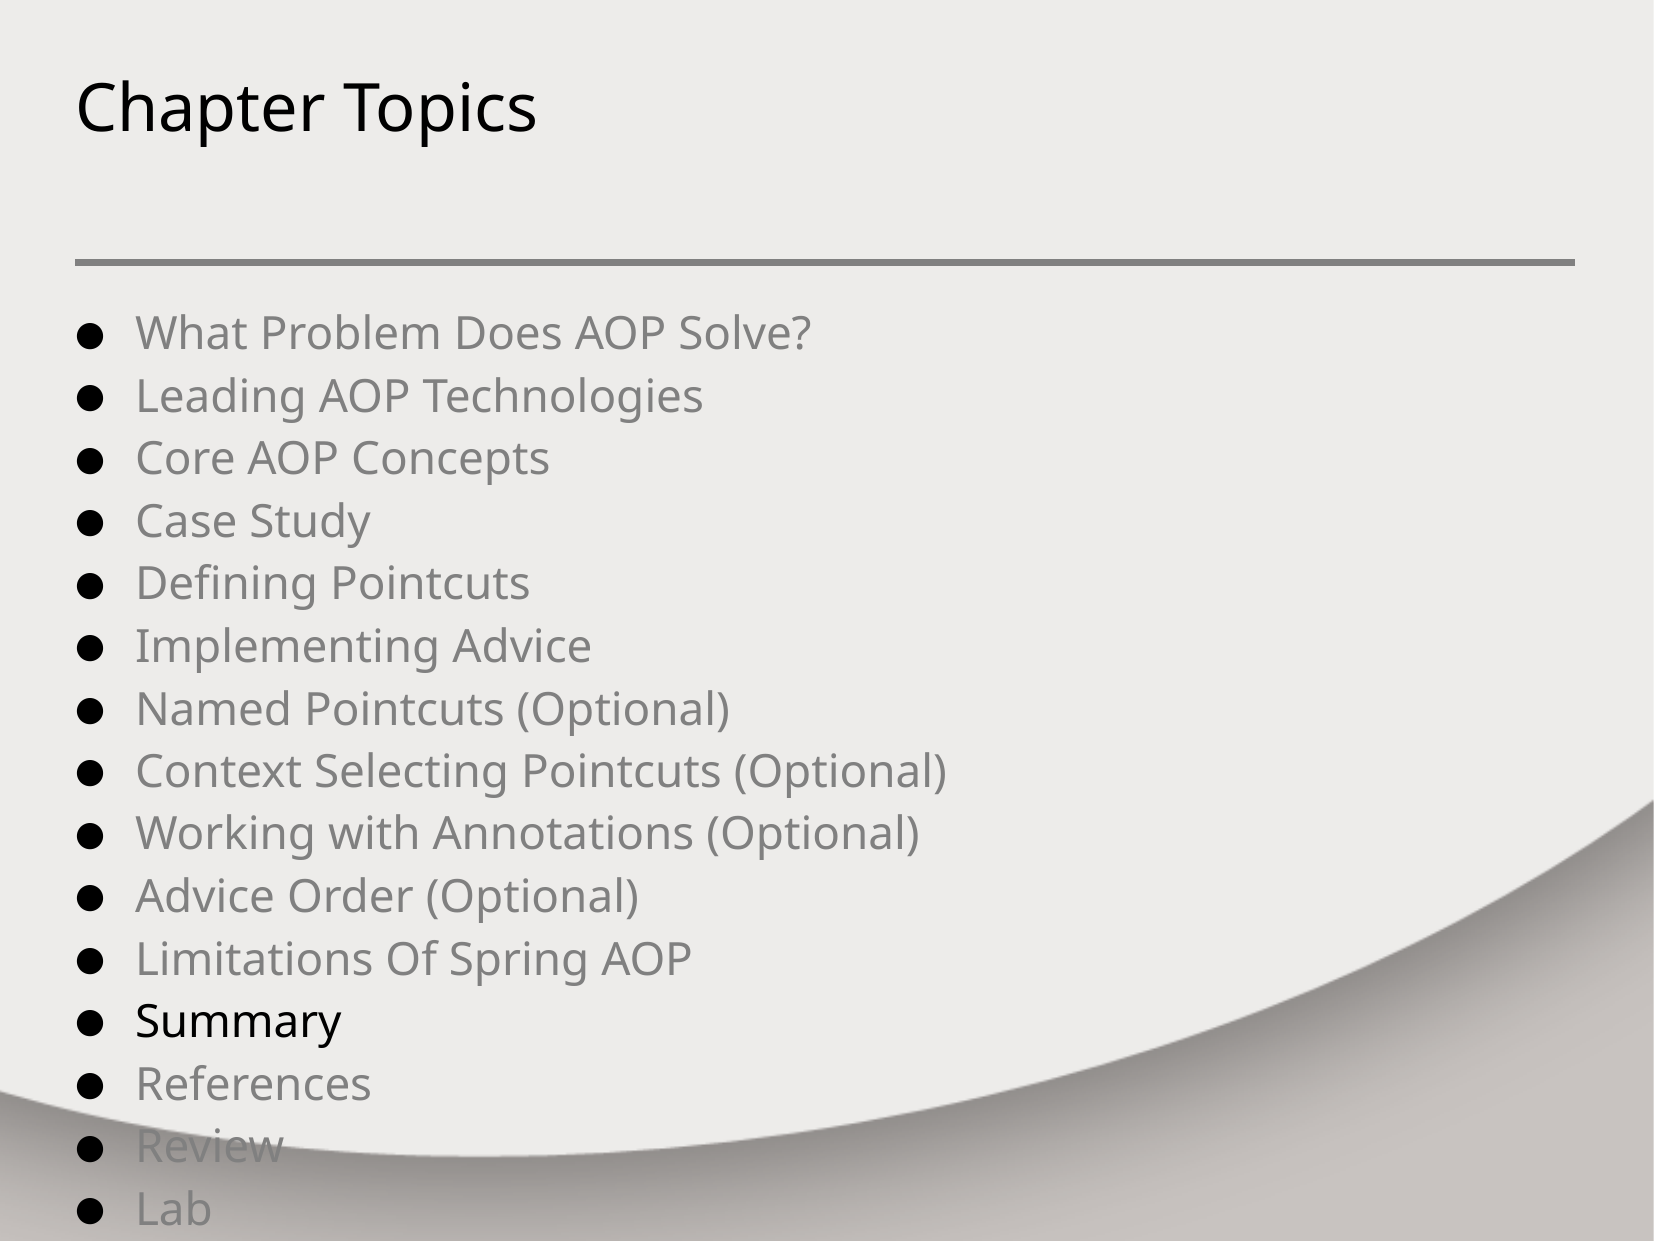

# Chapter Topics
What Problem Does AOP Solve?
Leading AOP Technologies
Core AOP Concepts
Case Study
Defining Pointcuts
Implementing Advice
Named Pointcuts (Optional)
Context Selecting Pointcuts (Optional)
Working with Annotations (Optional)
Advice Order (Optional)
Limitations Of Spring AOP
Summary
References
Review
Lab